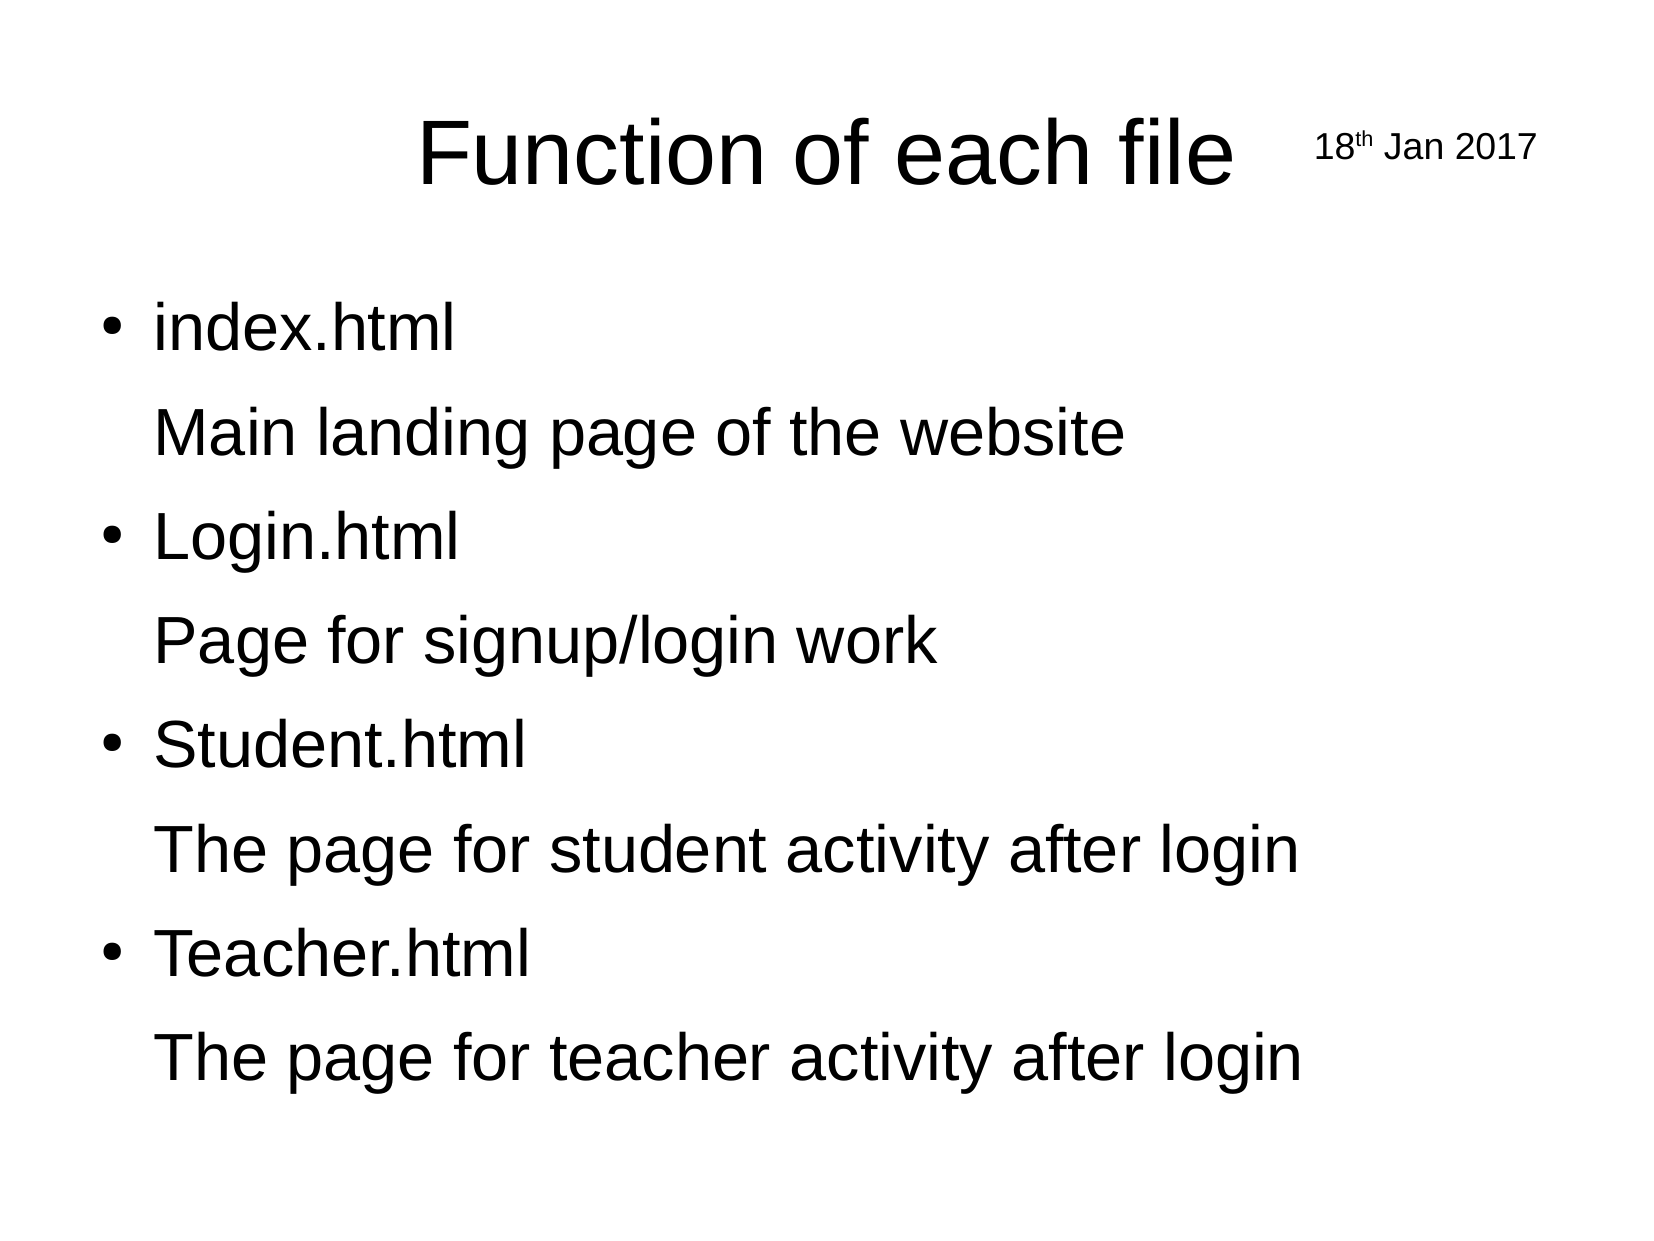

# Function of each file
18th Jan 2017
index.html
Main landing page of the website
Login.html
Page for signup/login work
Student.html
The page for student activity after login
Teacher.html
The page for teacher activity after login